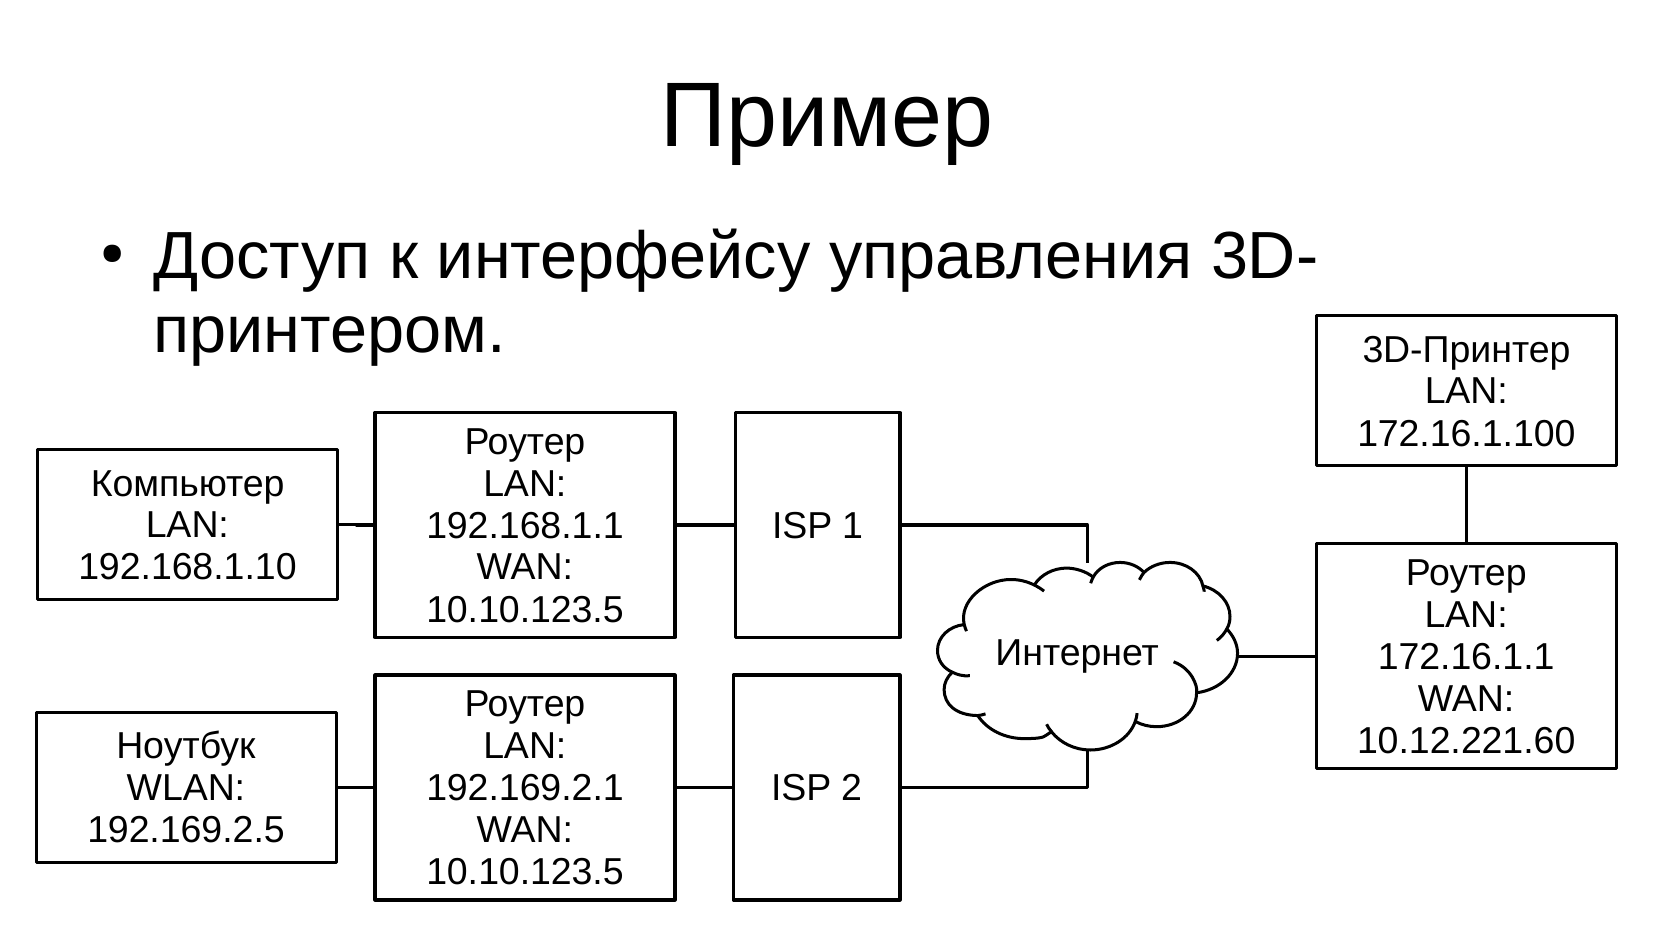

# Пример
Доступ к интерфейсу управления 3D-принтером.
3D-Принтер
LAN:
172.16.1.100
Роутер
LAN: 192.168.1.1
WAN:
10.10.123.5
ISP 1
Компьютер
LAN: 192.168.1.10
Роутер
LAN: 172.16.1.1
WAN:
10.12.221.60
Интернет
Роутер
LAN: 192.169.2.1
WAN:
10.10.123.5
ISP 2
Ноутбук
WLAN:
192.169.2.5